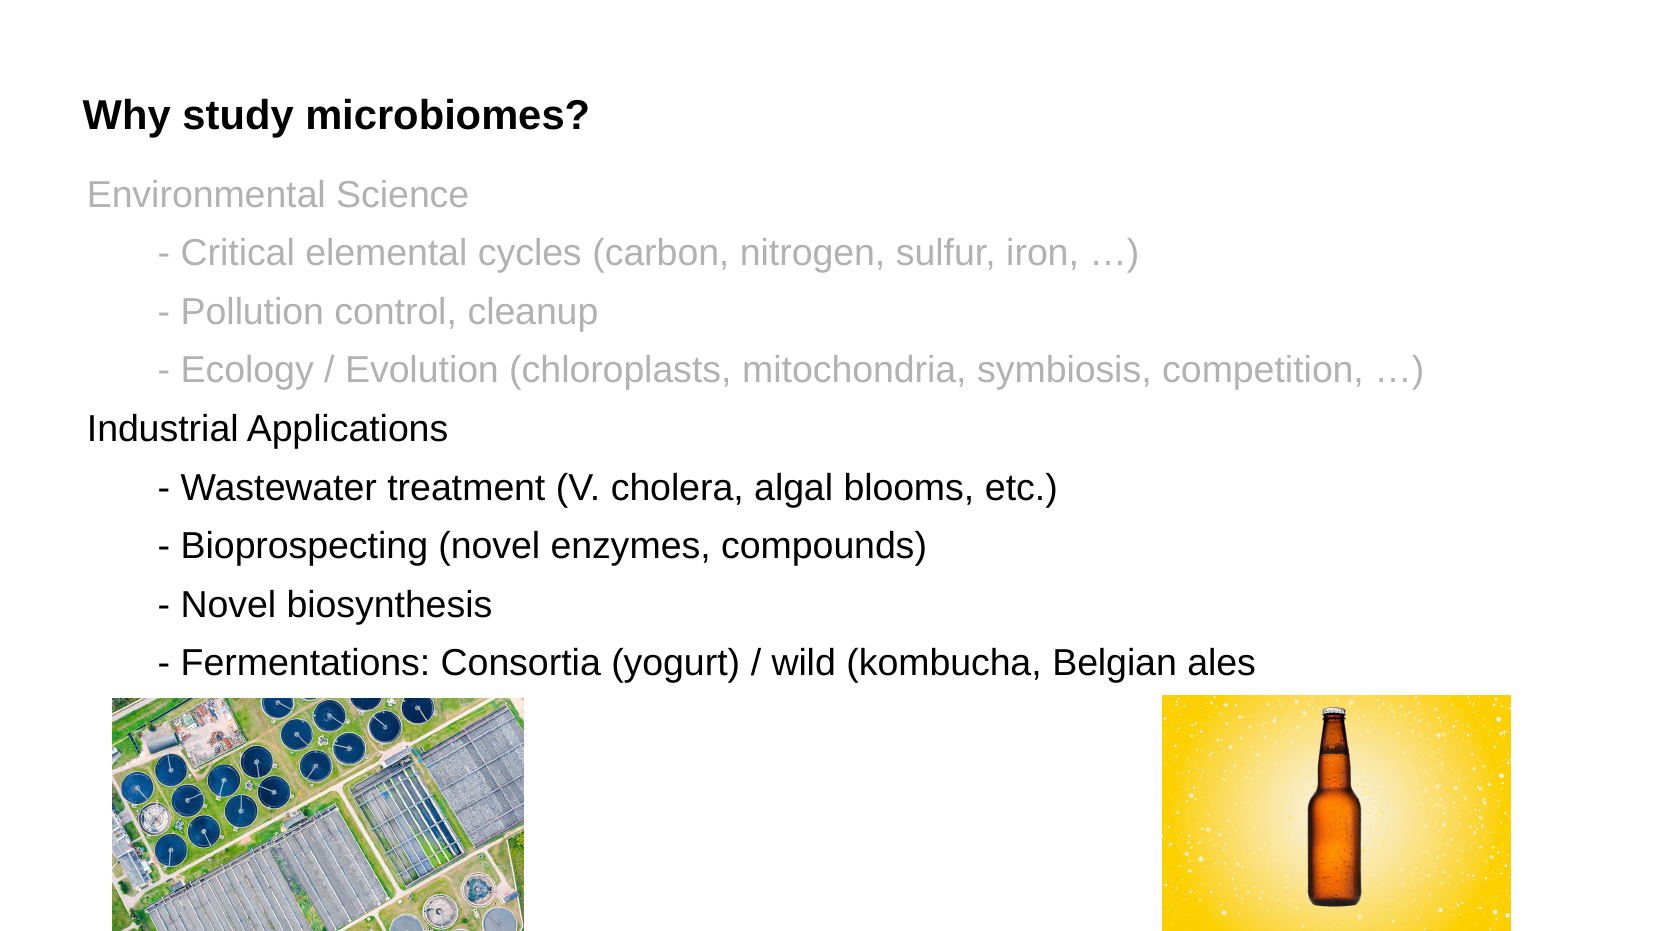

# Why study microbiomes?
Environmental Science
- Critical elemental cycles (carbon, nitrogen, sulfur, iron, …)
- Pollution control, cleanup
- Ecology / Evolution (chloroplasts, mitochondria, symbiosis, competition, …)
Industrial Applications
- Wastewater treatment (V. cholera, algal blooms, etc.)
- Bioprospecting (novel enzymes, compounds)
- Novel biosynthesis
- Fermentations: Consortia (yogurt) / wild (kombucha, Belgian ales